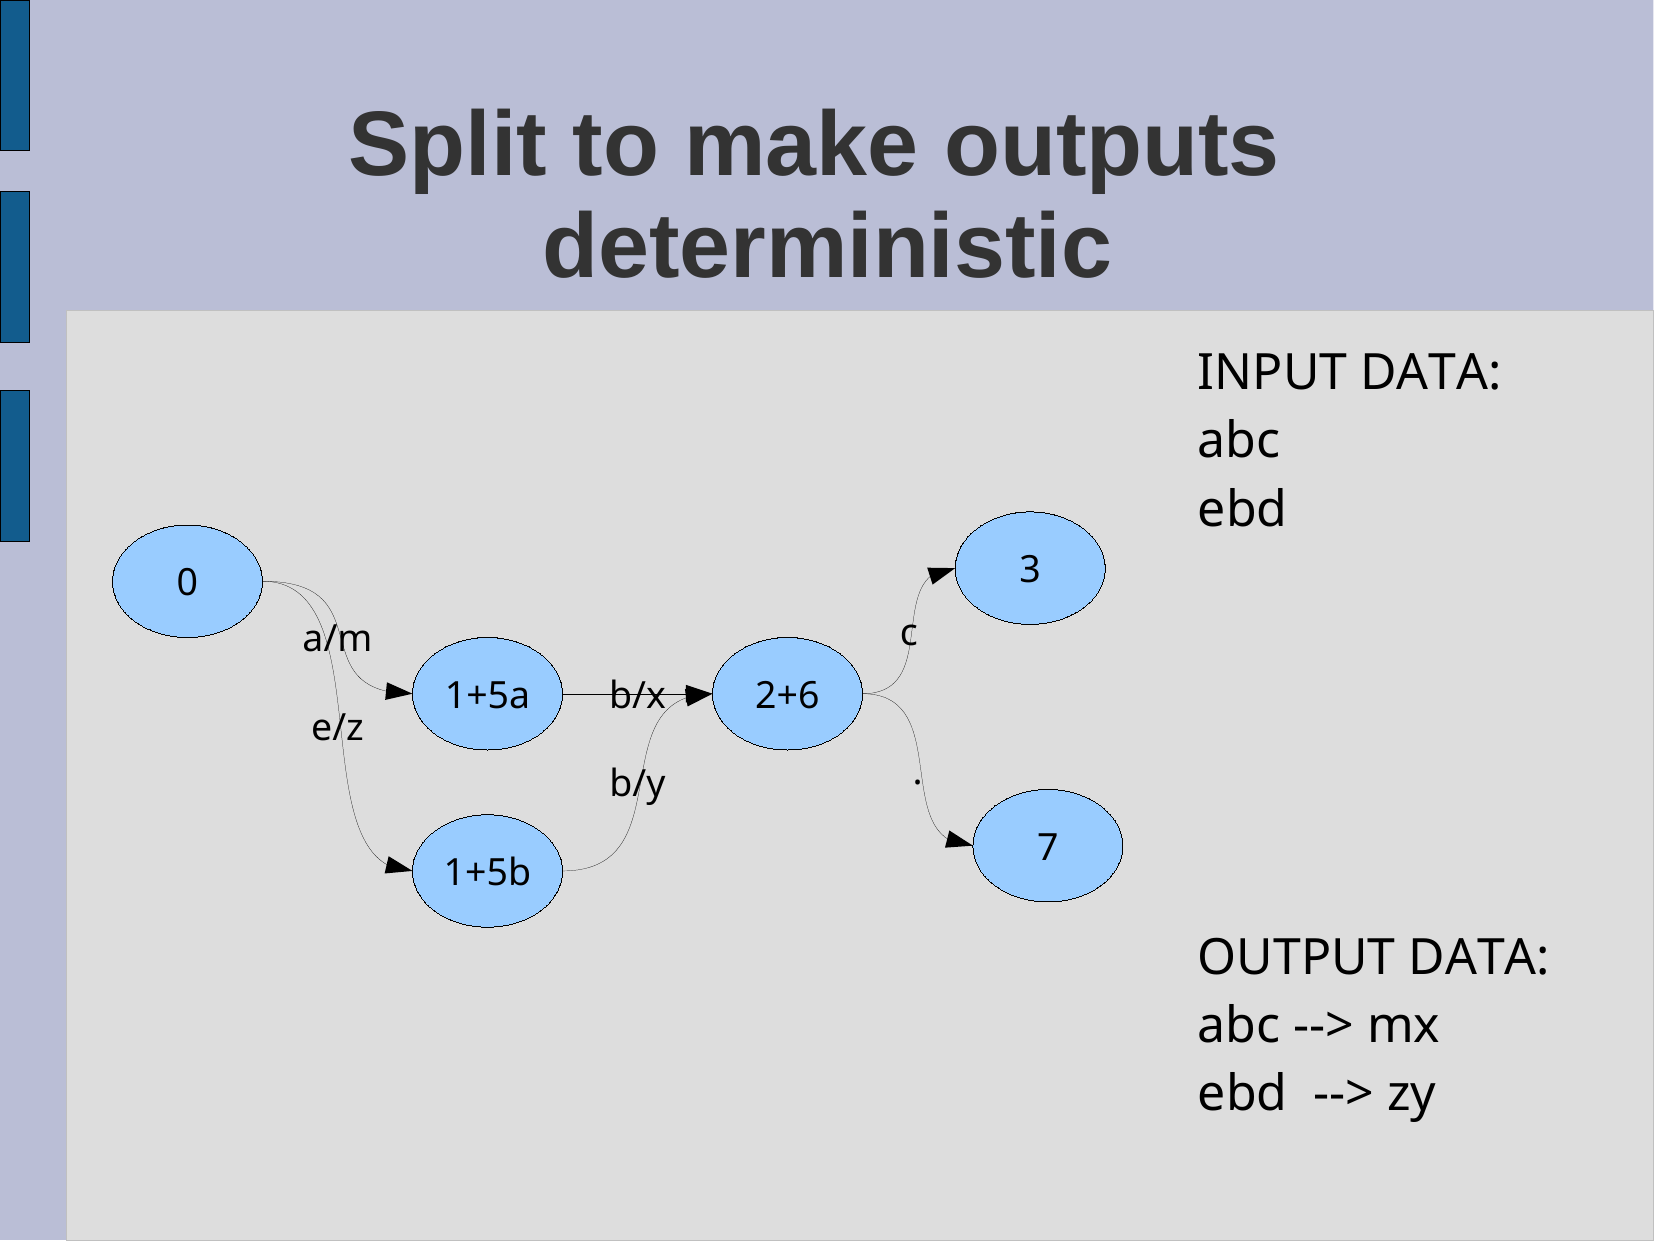

# Split to make outputs deterministic
INPUT DATA:
abc
ebd
3
0
1+5a
2+6
7
1+5b
OUTPUT DATA:
abc --> mx
ebd --> zy